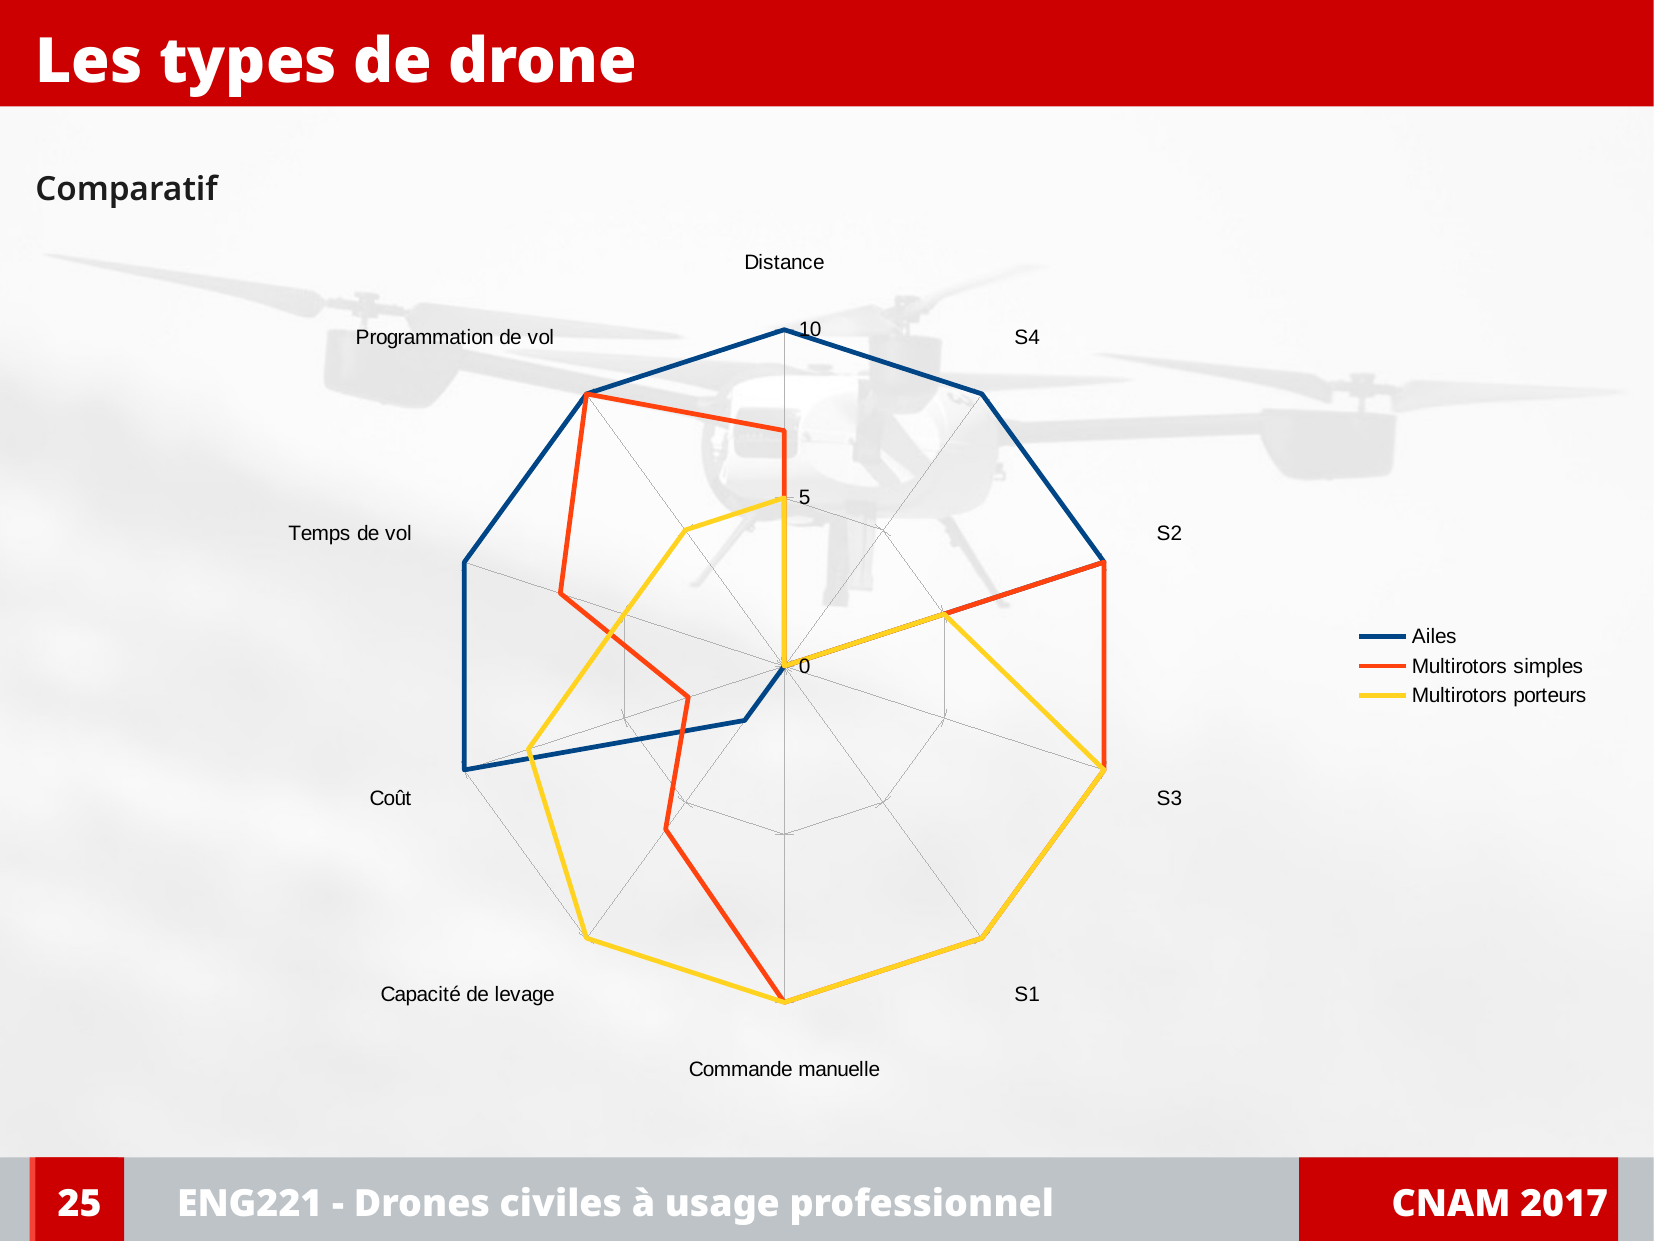

# Les types de drone
Comparatif
### Chart
| Category | Ailes | Multirotors simples | Multirotors porteurs |
|---|---|---|---|
| Distance | 10.0 | 7.0 | 5.0 |
| Programmation de vol | 10.0 | 10.0 | 5.0 |
| Temps de vol | 10.0 | 7.0 | 5.0 |
| Coût | 10.0 | 3.0 | 8.0 |
| Capacité de levage | 2.0 | 6.0 | 10.0 |
| Commande manuelle | 0.0 | 10.0 | 10.0 |
| S1 | 0.0 | 10.0 | 10.0 |
| S3 | 0.0 | 10.0 | 10.0 |
| S2 | 10.0 | 10.0 | 5.0 |
| S4 | 10.0 | 0.0 | 0.0 |
25
ENG221 - Drones civiles à usage professionnel